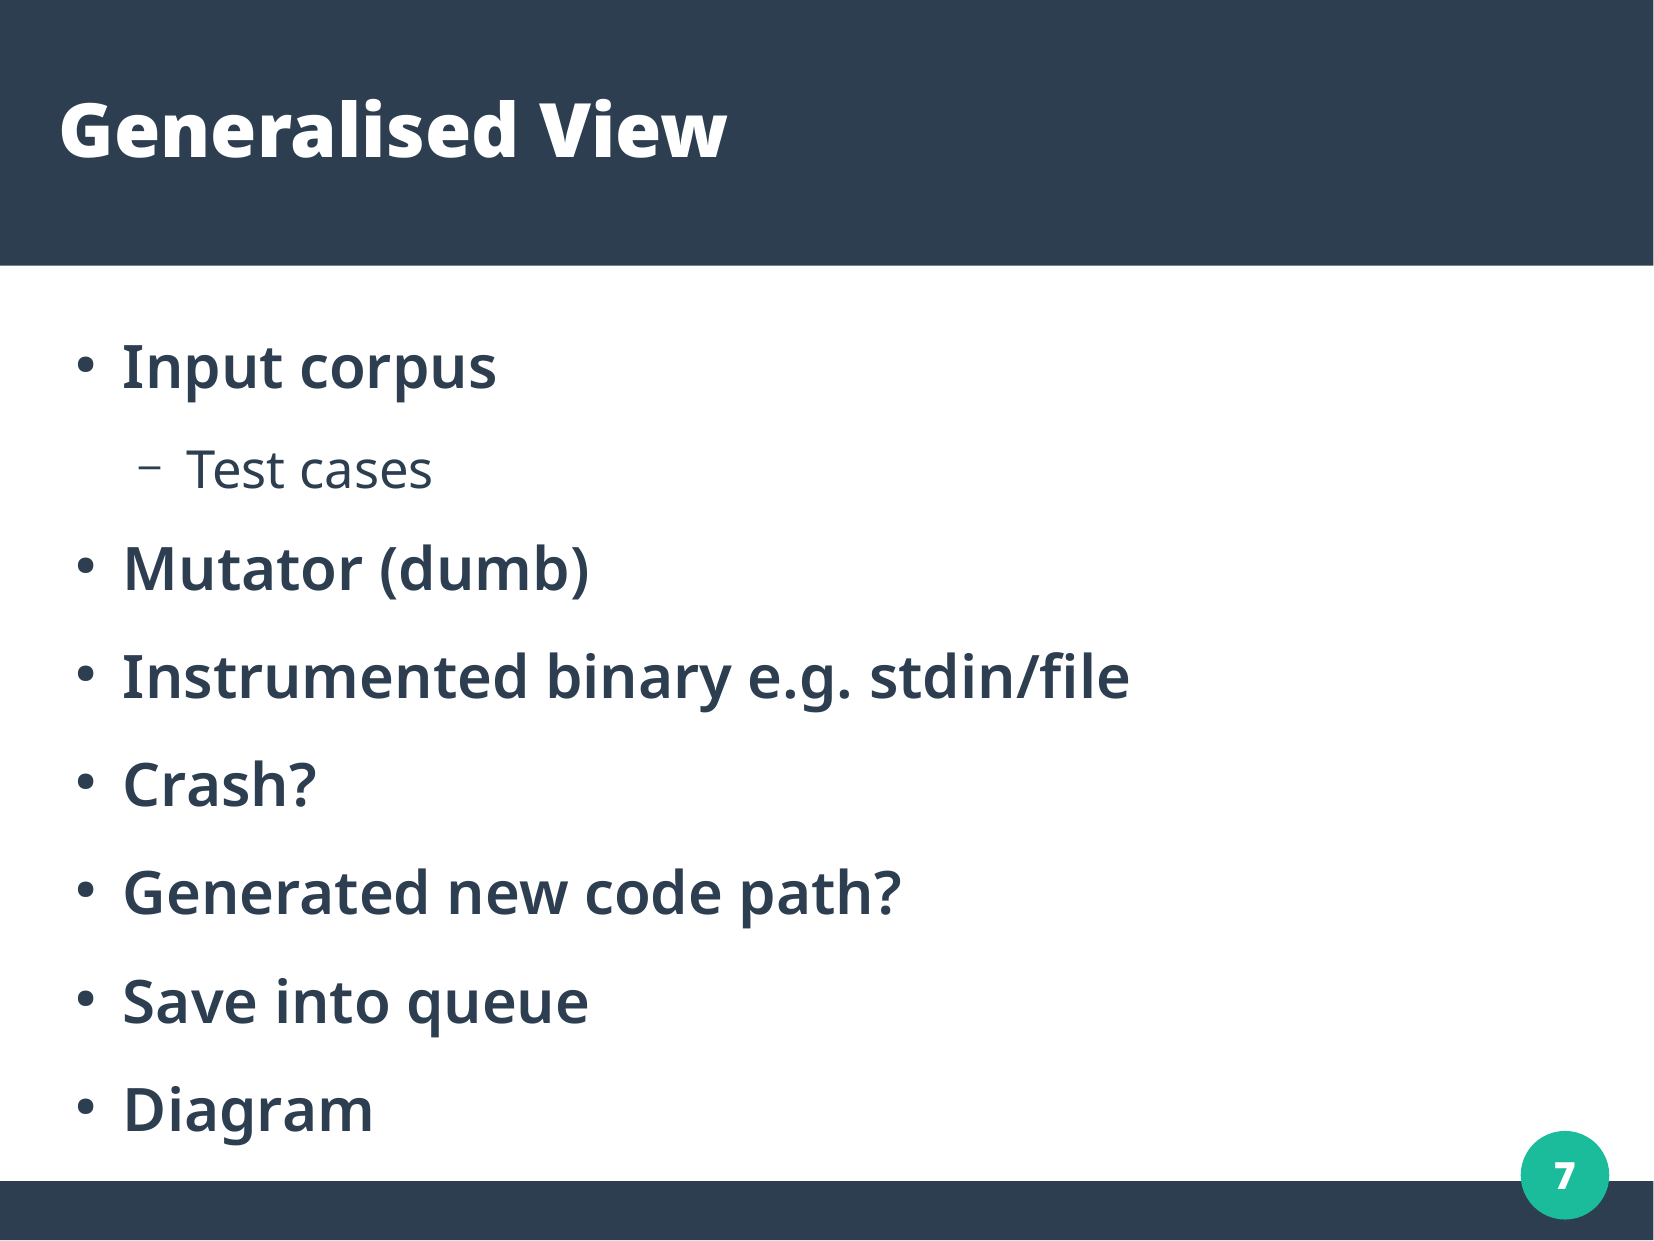

# Generalised View
Input corpus
Test cases
Mutator (dumb)
Instrumented binary e.g. stdin/file
Crash?
Generated new code path?
Save into queue
Diagram
7